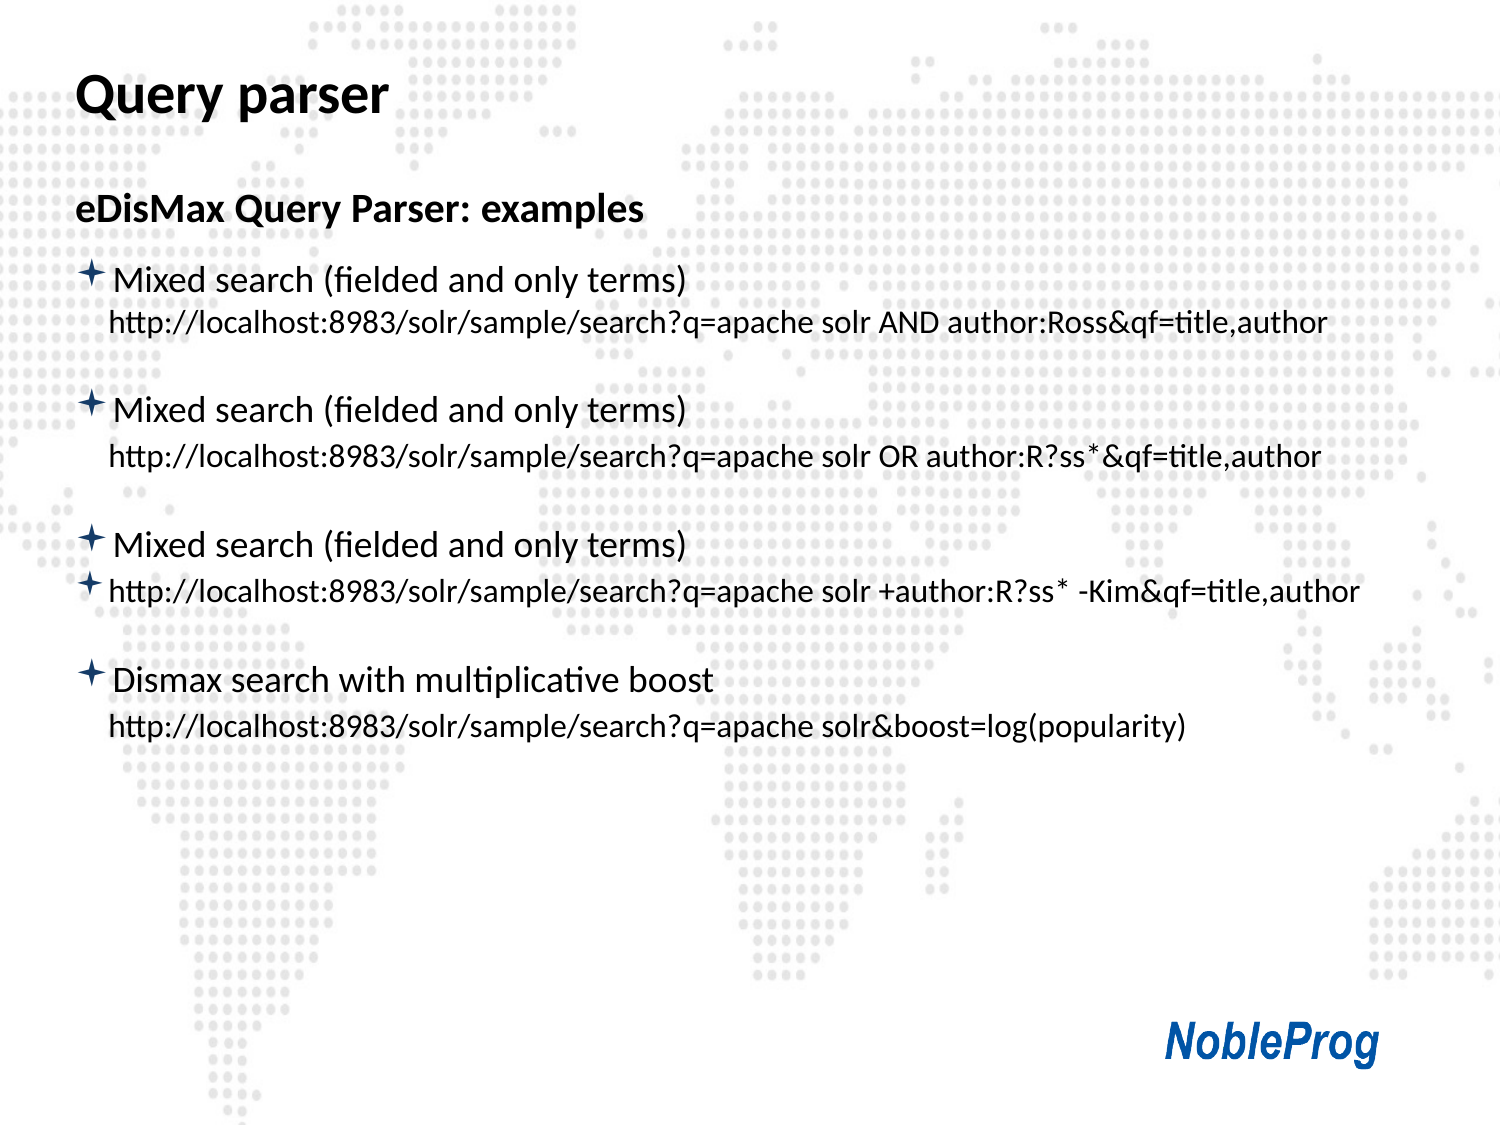

Query parser
eDisMax Query Parser: examples
Mixed search (fielded and only terms)
http://localhost:8983/solr/sample/search?q=apache solr AND author:Ross&qf=title,author
Mixed search (fielded and only terms)
http://localhost:8983/solr/sample/search?q=apache solr OR author:R?ss*&qf=title,author
Mixed search (fielded and only terms)
http://localhost:8983/solr/sample/search?q=apache solr +author:R?ss* -Kim&qf=title,author
Dismax search with multiplicative boost
http://localhost:8983/solr/sample/search?q=apache solr&boost=log(popularity)